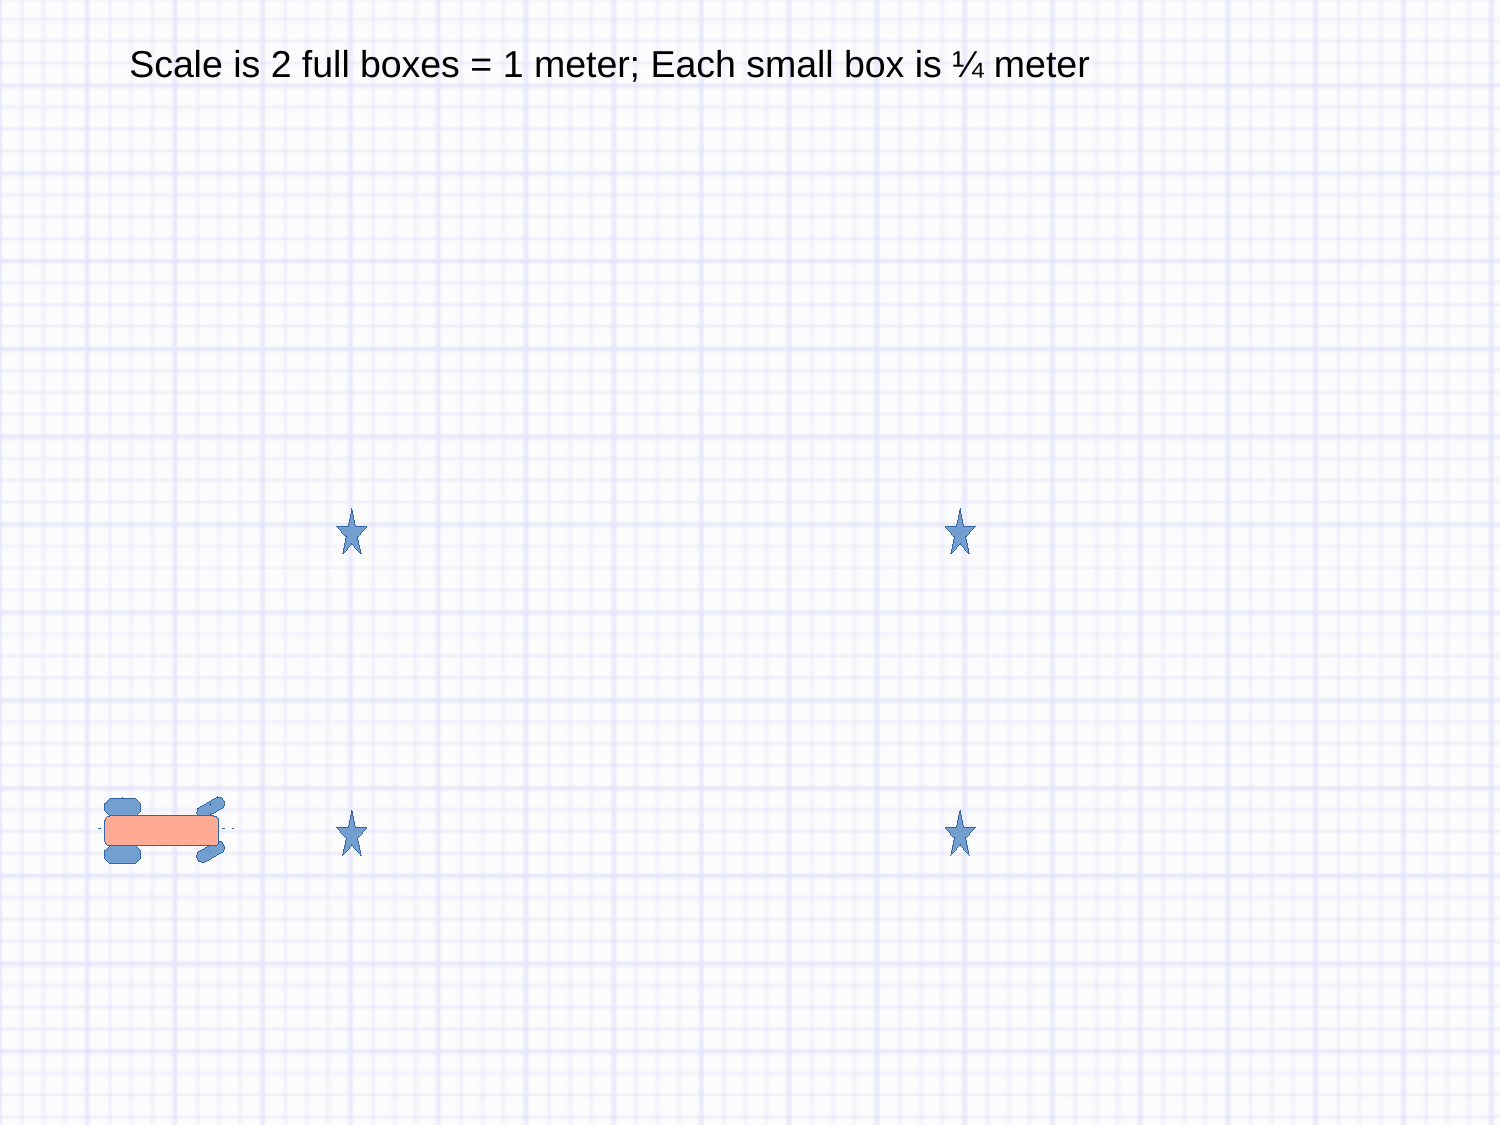

Scale is 2 full boxes = 1 meter; Each small box is ¼ meter